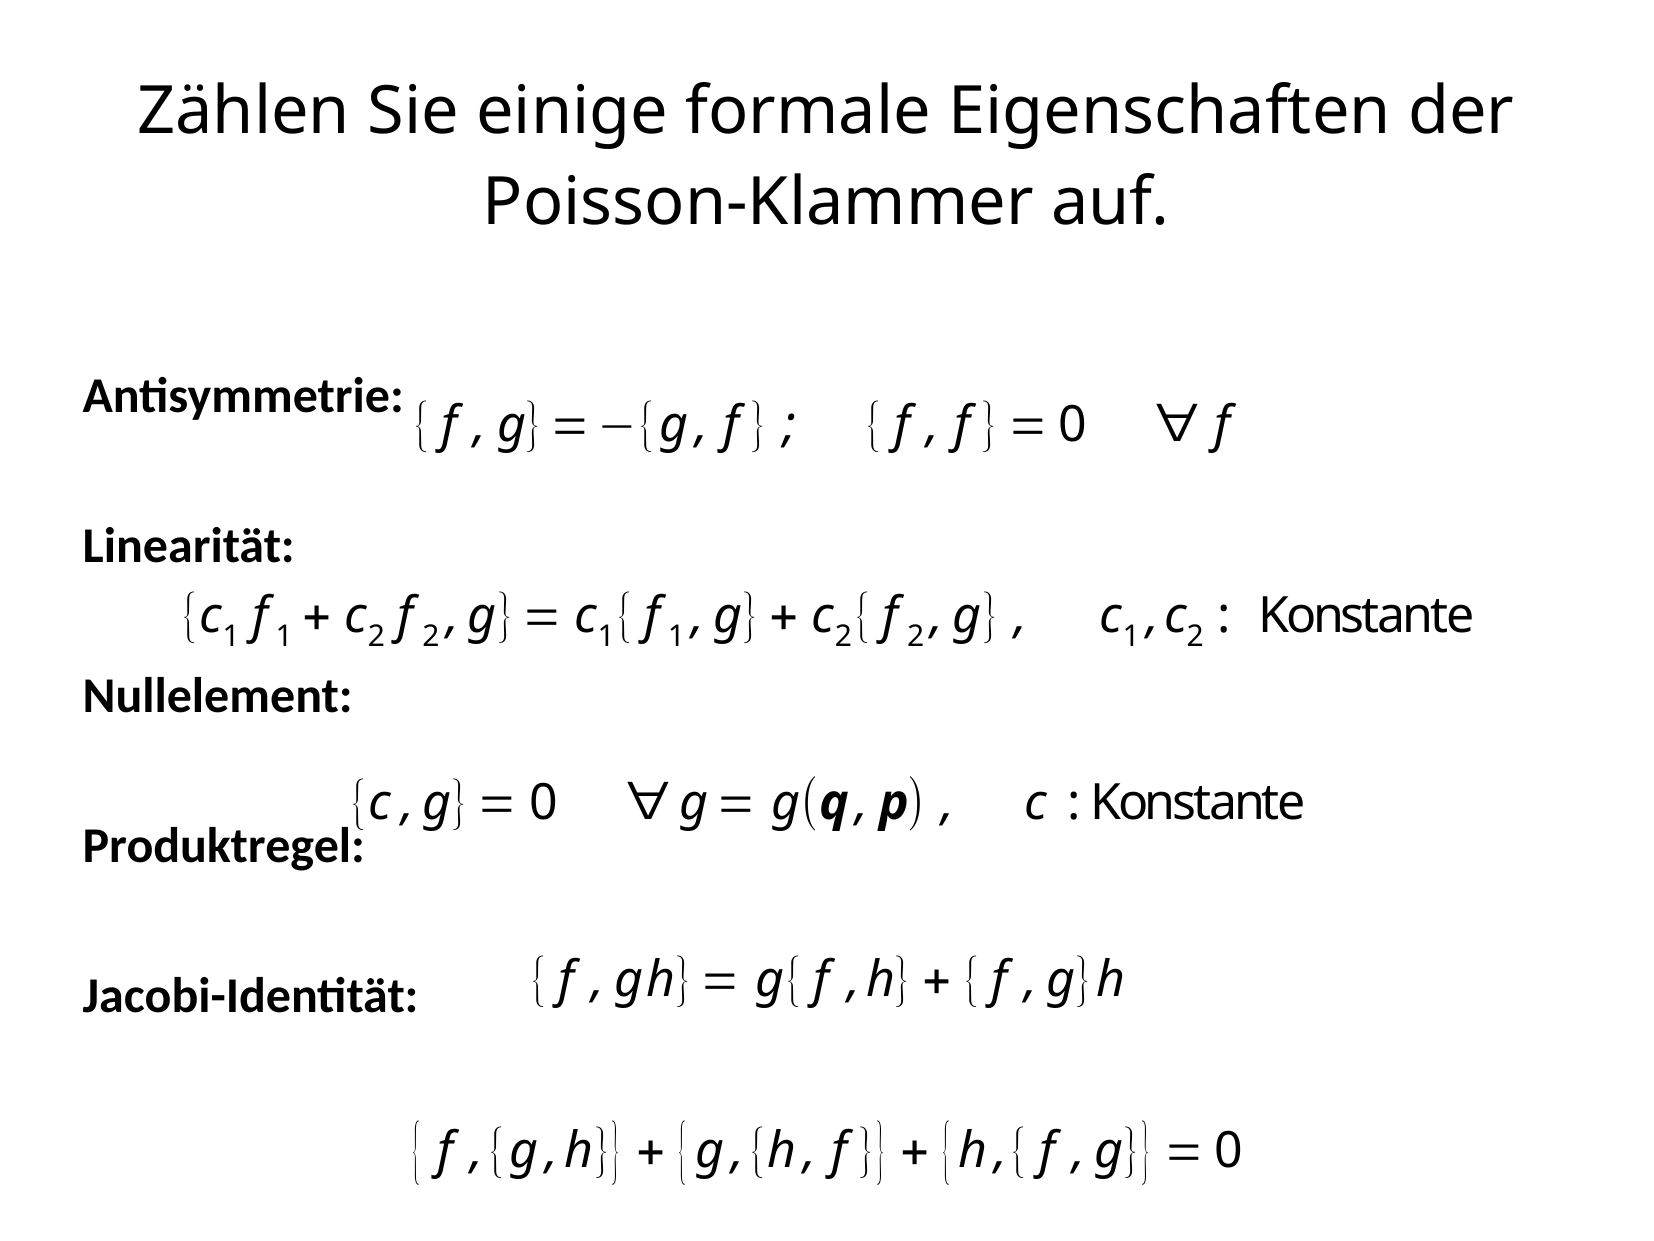

# Zählen Sie einige formale Eigenschaften der Poisson-Klammer auf.
Antisymmetrie:
Linearität:
Nullelement:
Produktregel:
Jacobi-Identität: